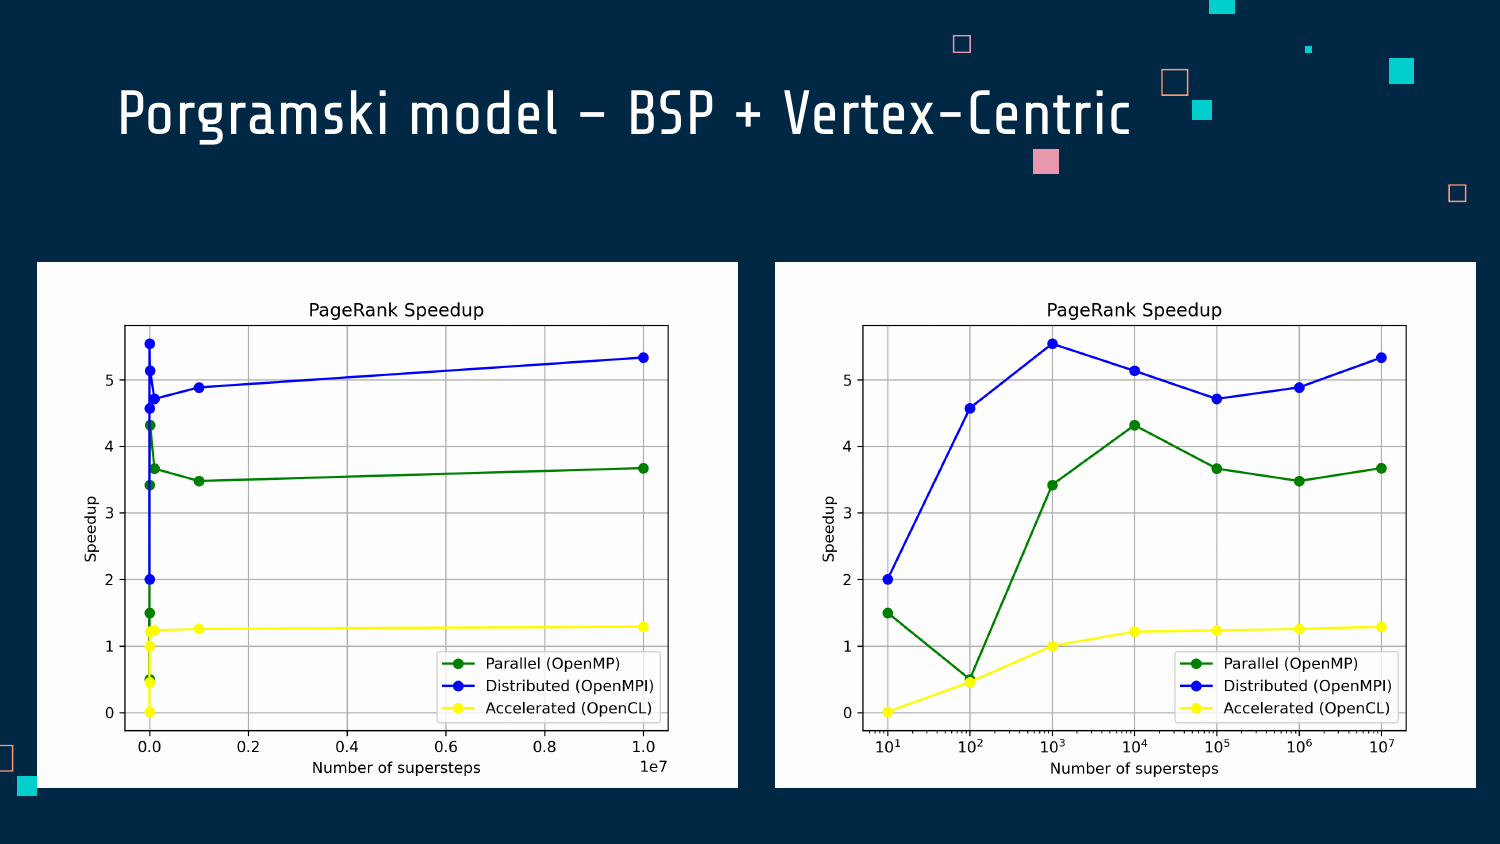

# Porgramski model – BSP + Vertex-Centric